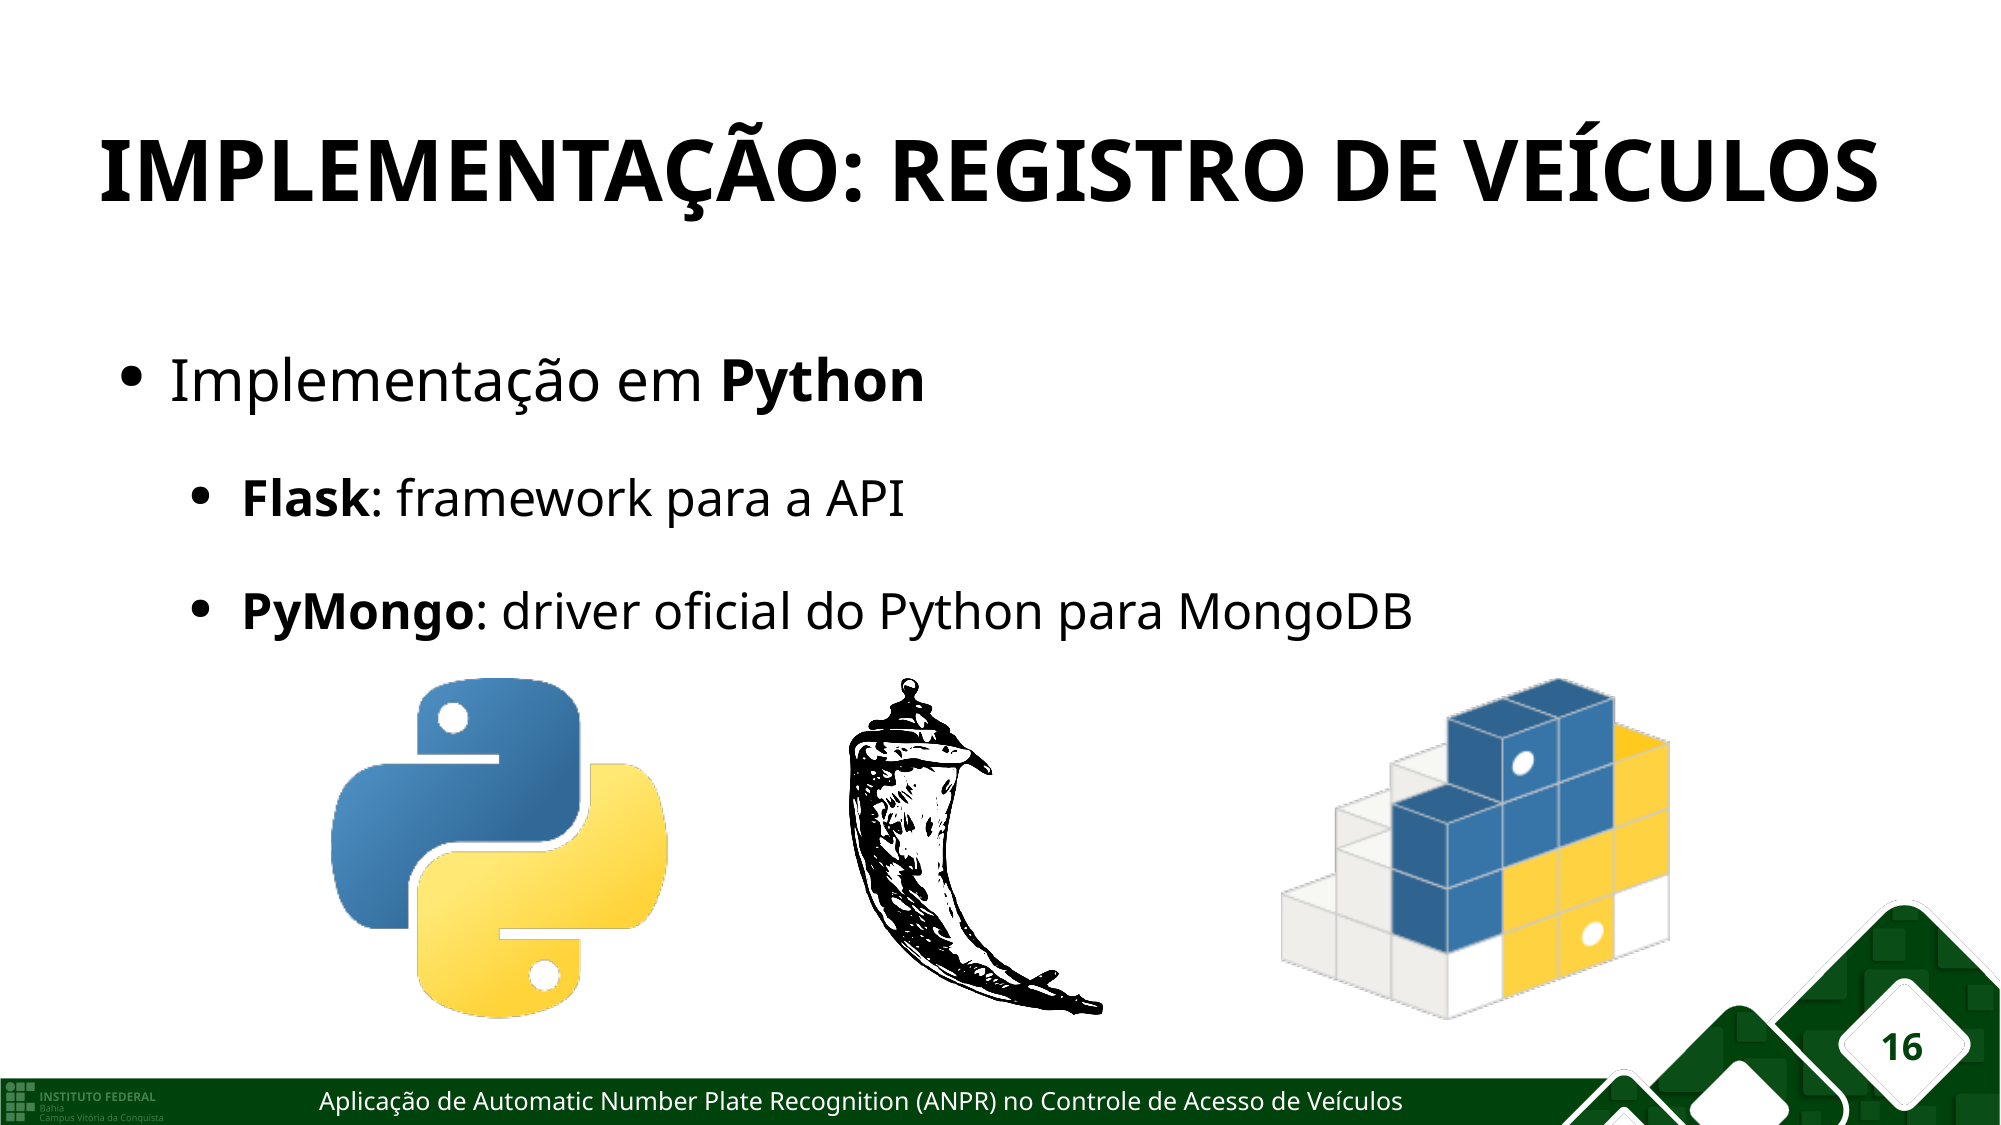

IMPLEMENTAÇÃO: REGISTRO DE VEÍCULOS
# Implementação em Python
Flask: framework para a API
PyMongo: driver oficial do Python para MongoDB